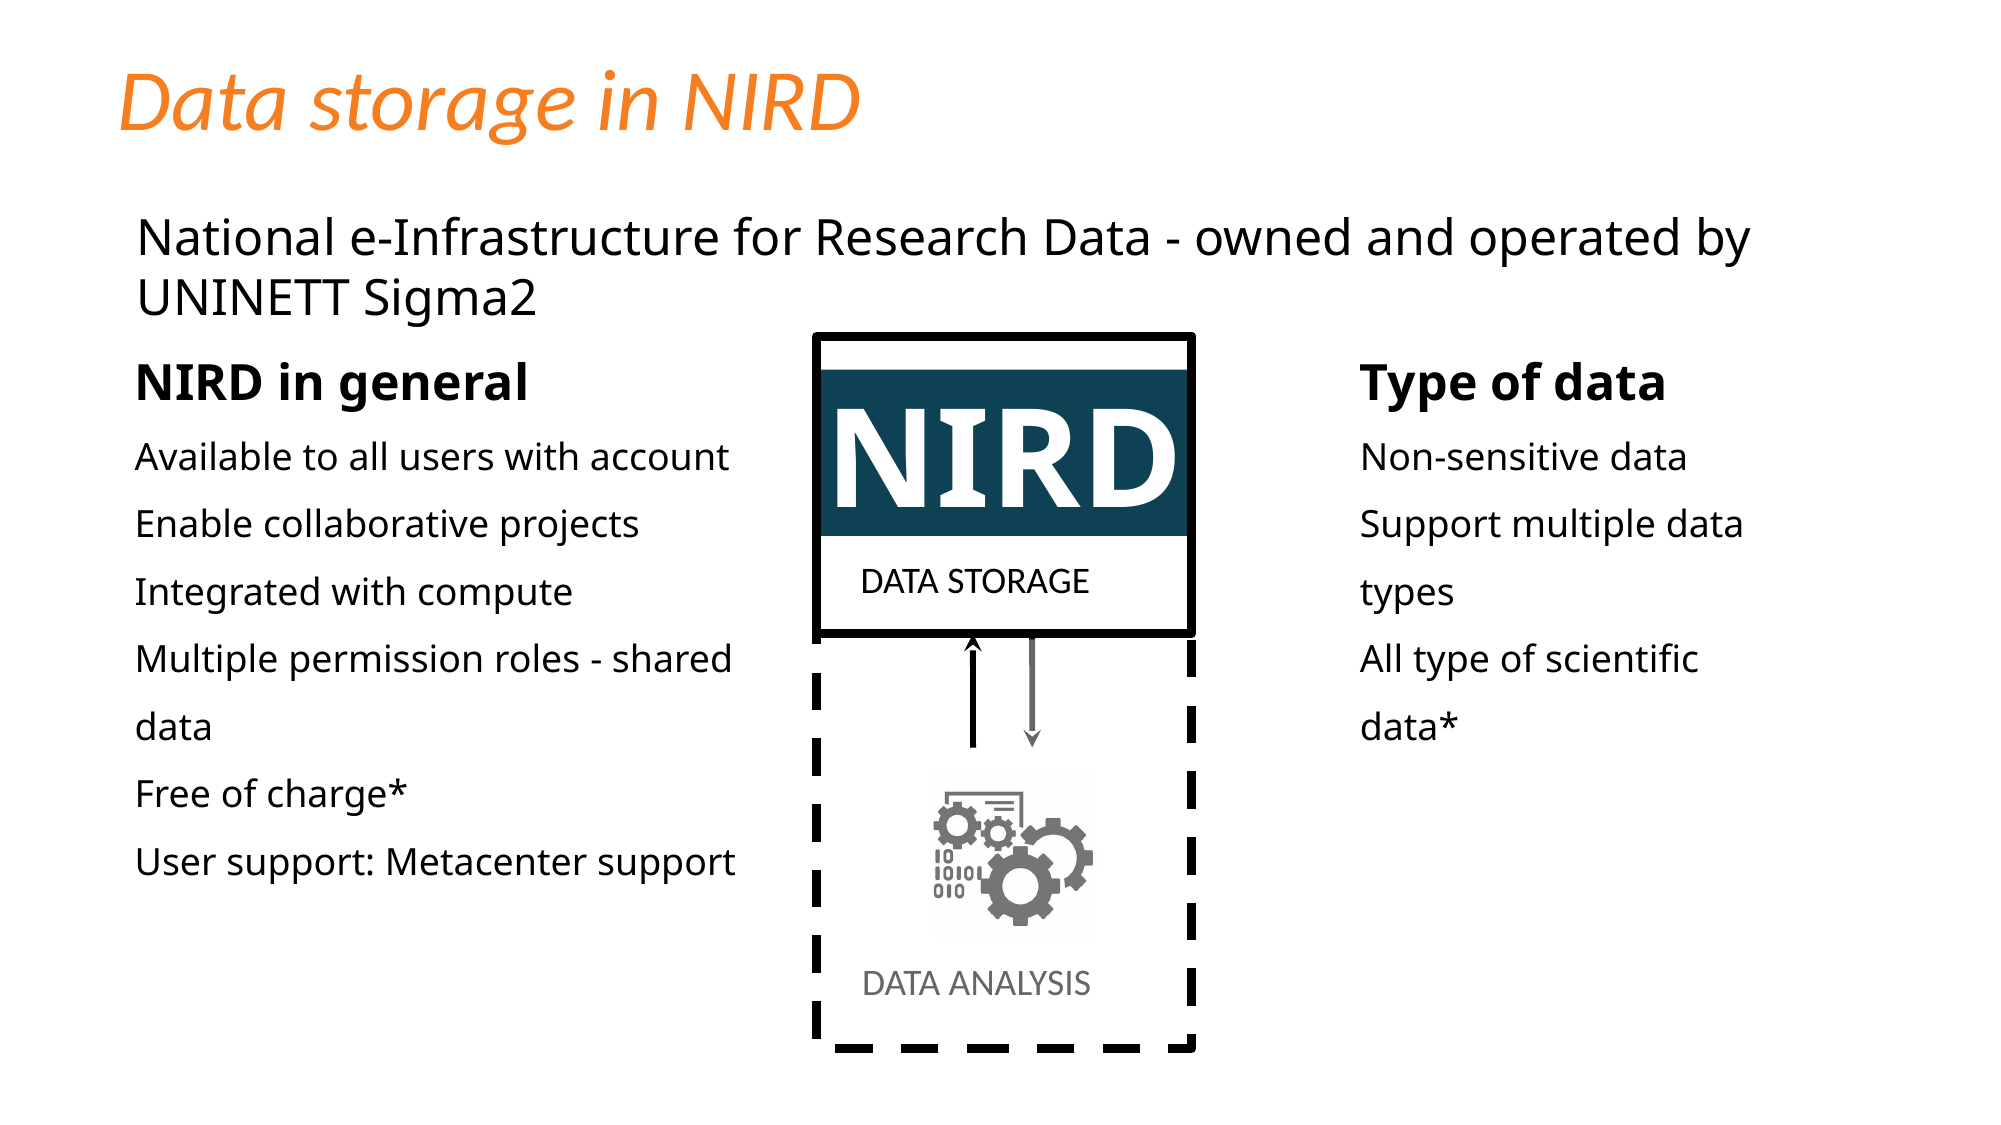

# Data storage in NIRD
National e-Infrastructure for Research Data - owned and operated by UNINETT Sigma2
NIRD in general
Available to all users with account
Enable collaborative projects
Integrated with compute
Multiple permission roles - shared data
Free of charge*
User support: Metacenter support
Type of data
Non-sensitive data
Support multiple data types
All type of scientific data*
NIRD
DATA STORAGE
DATA ANALYSIS